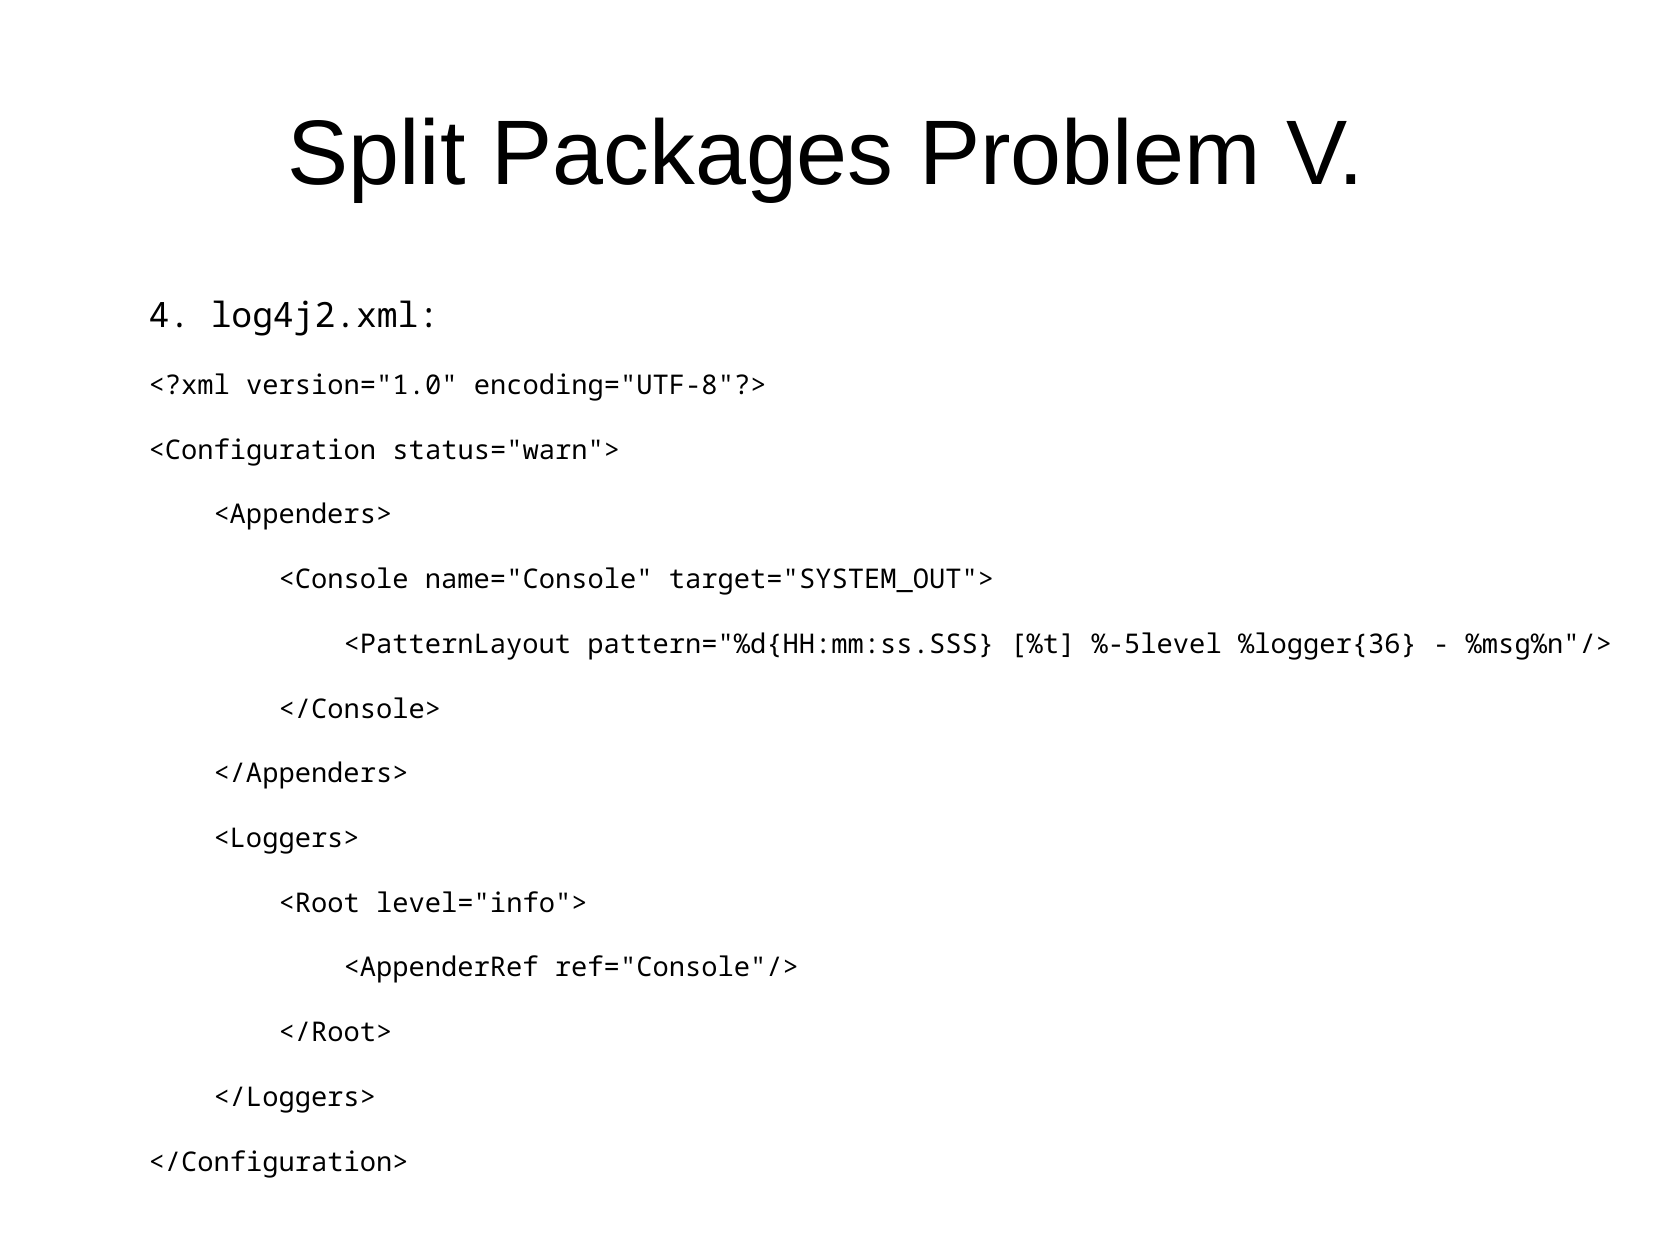

# Split Packages Problem V.
4. log4j2.xml:
<?xml version="1.0" encoding="UTF-8"?>
<Configuration status="warn">
 <Appenders>
 <Console name="Console" target="SYSTEM_OUT">
 <PatternLayout pattern="%d{HH:mm:ss.SSS} [%t] %-5level %logger{36} - %msg%n"/>
 </Console>
 </Appenders>
 <Loggers>
 <Root level="info">
 <AppenderRef ref="Console"/>
 </Root>
 </Loggers>
</Configuration>